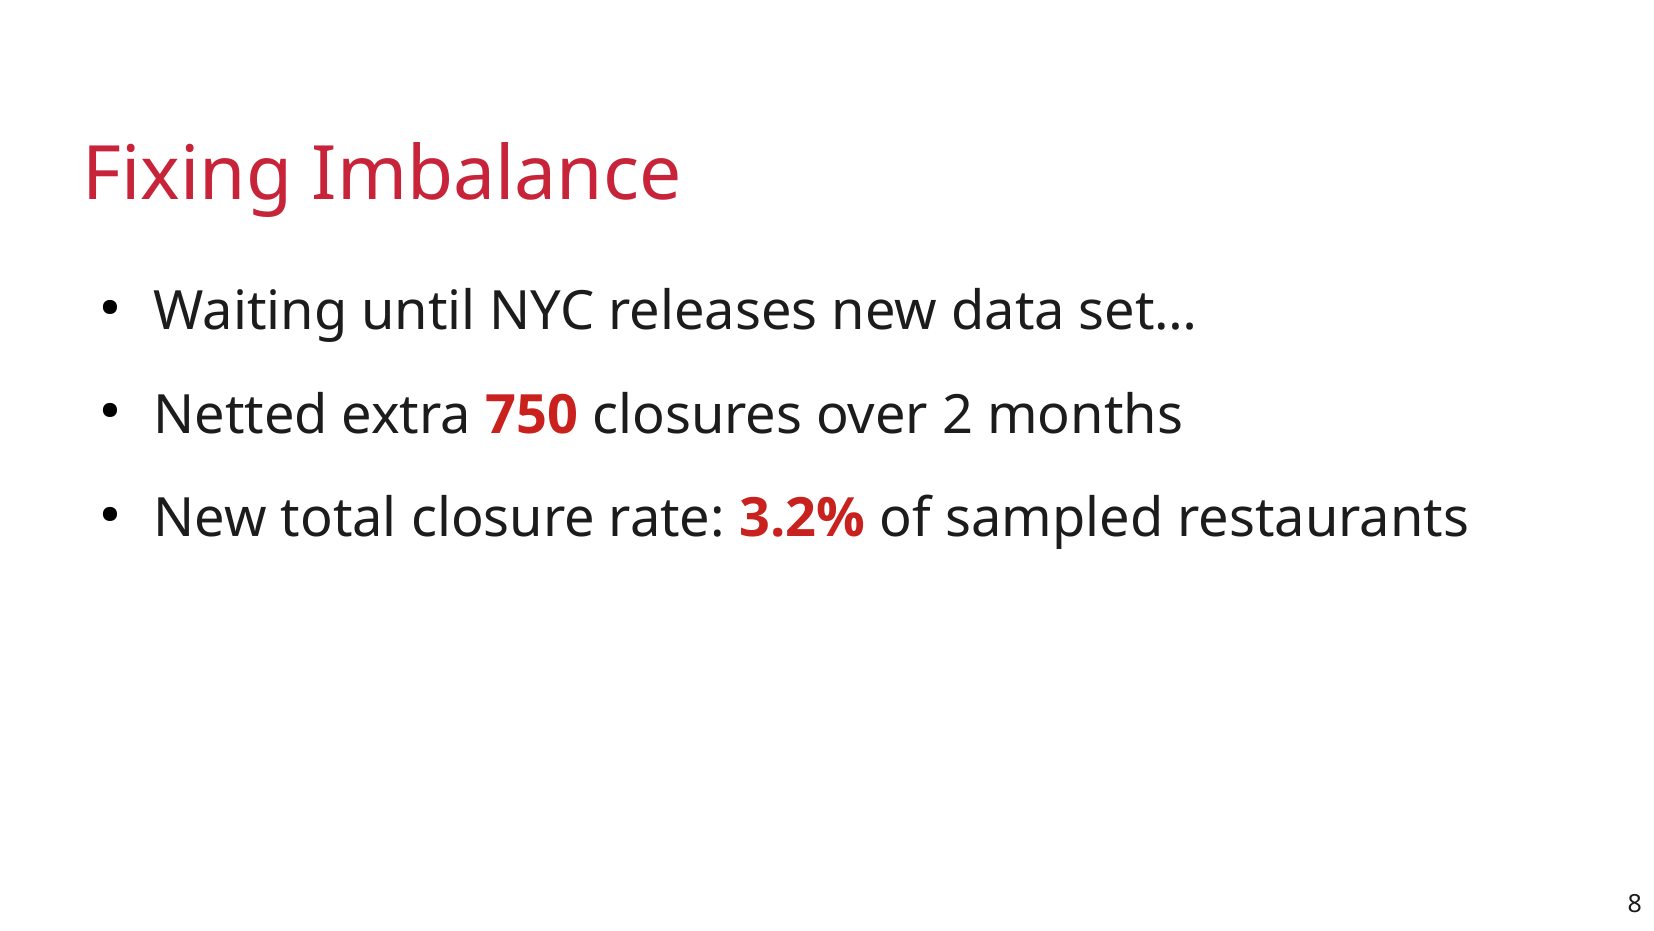

# Fixing Imbalance
Waiting until NYC releases new data set…
Netted extra 750 closures over 2 months
New total closure rate: 3.2% of sampled restaurants